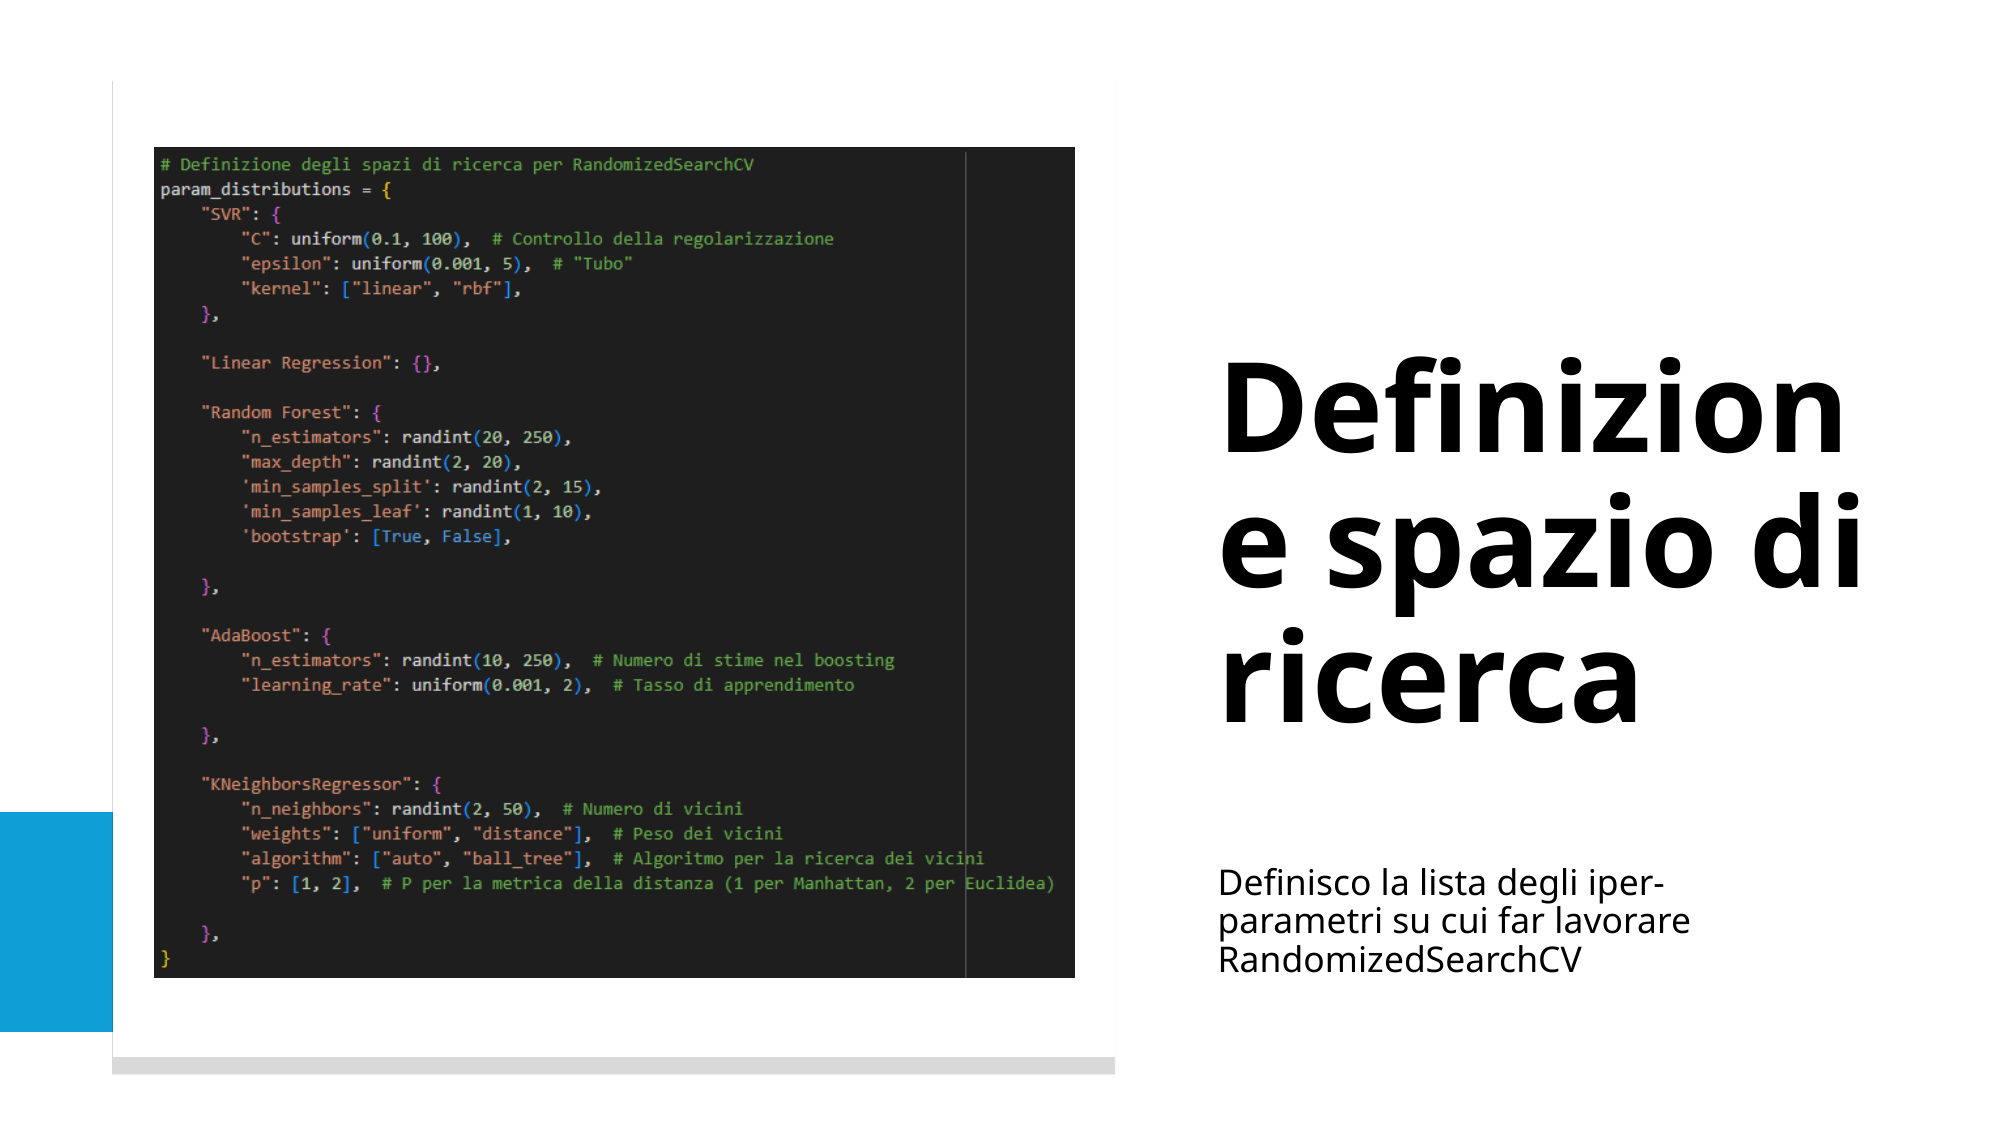

# Definizione spazio di ricerca
Definisco la lista degli iper-parametri su cui far lavorare RandomizedSearchCV